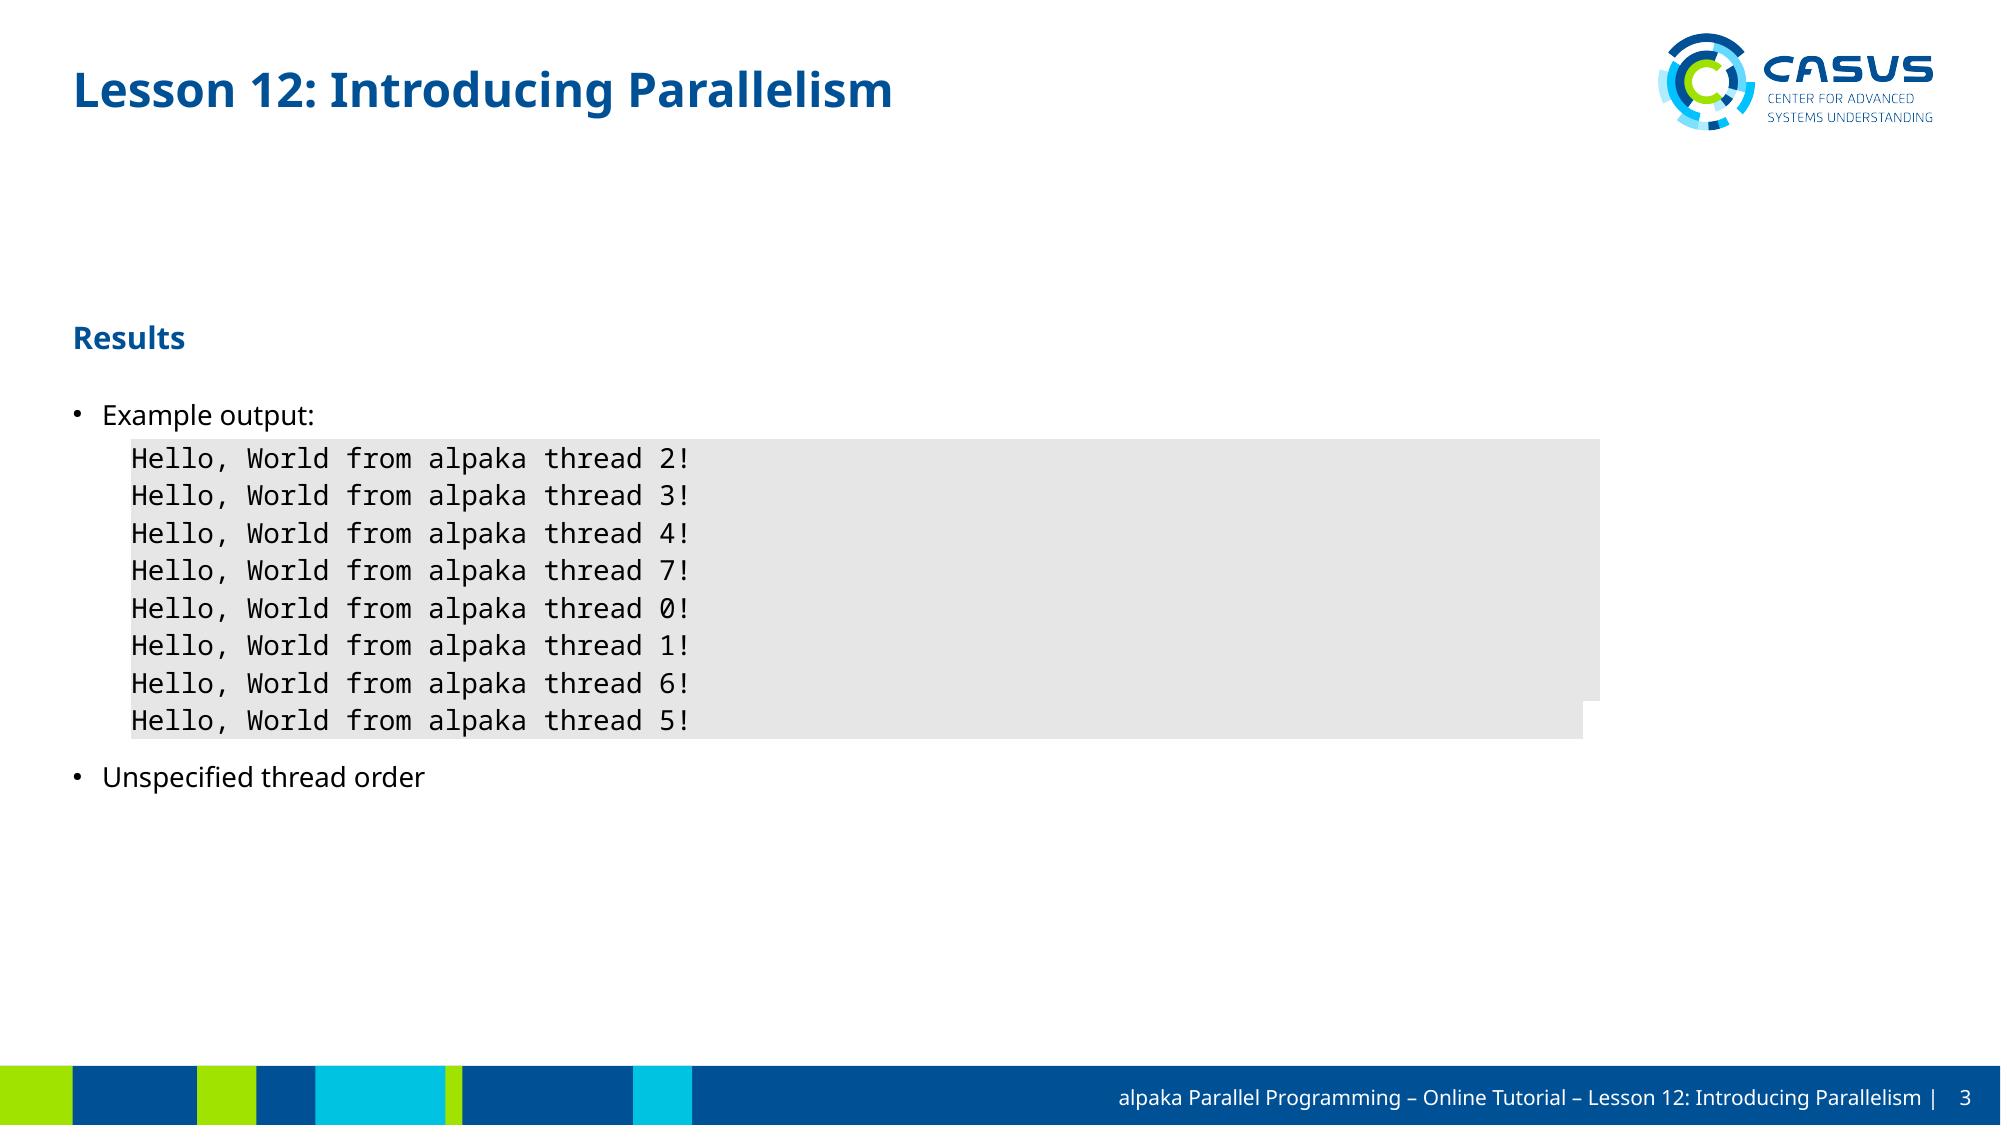

# Lesson 12: Introducing Parallelism
Results
Example output:
Hello, World from alpaka thread 2!
Hello, World from alpaka thread 3!
Hello, World from alpaka thread 4!
Hello, World from alpaka thread 7!
Hello, World from alpaka thread 0!
Hello, World from alpaka thread 1!
Hello, World from alpaka thread 6!
Hello, World from alpaka thread 5!
Unspecified thread order
alpaka Parallel Programming – Online Tutorial – Lesson 12: Introducing Parallelism
3